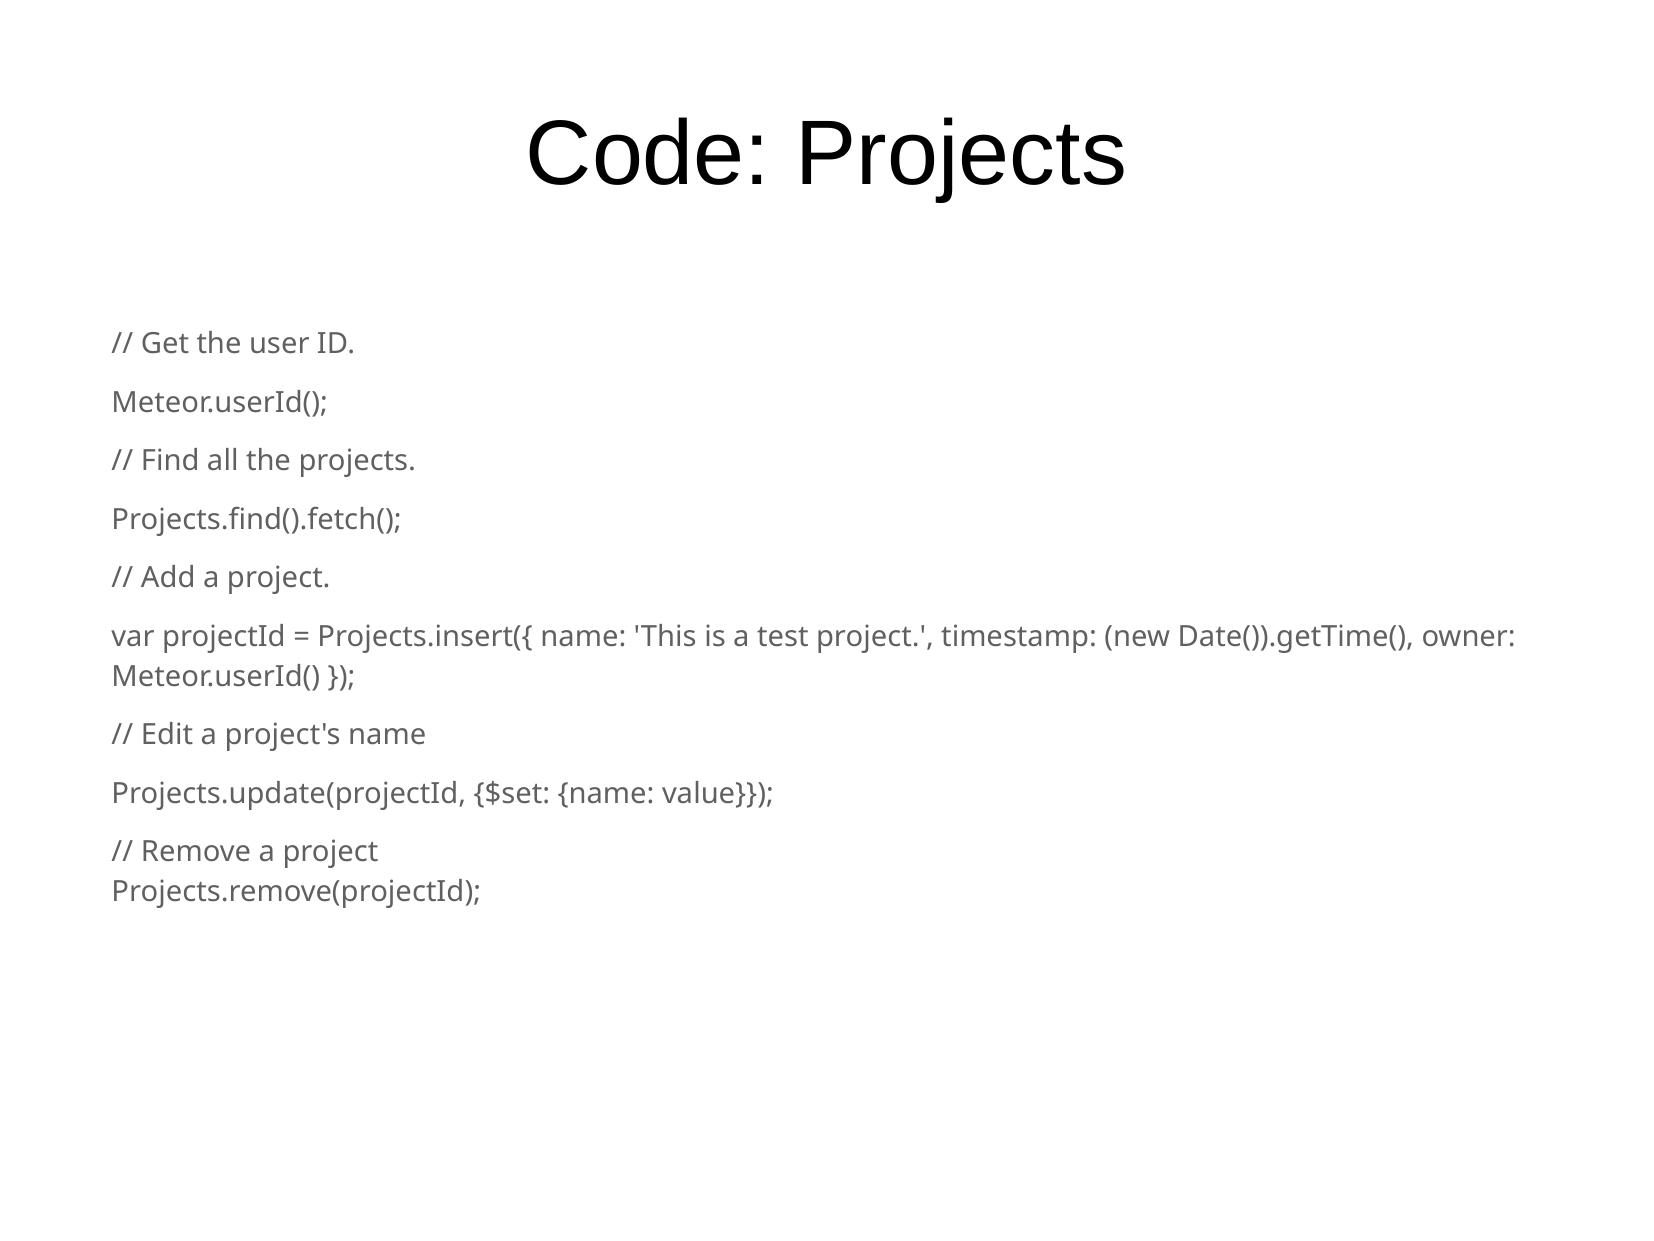

# Code: Projects
// Get the user ID.
Meteor.userId();
// Find all the projects.
Projects.find().fetch();
// Add a project.
var projectId = Projects.insert({ name: 'This is a test project.', timestamp: (new Date()).getTime(), owner: Meteor.userId() });
// Edit a project's name
Projects.update(projectId, {$set: {name: value}});
// Remove a project
Projects.remove(projectId);